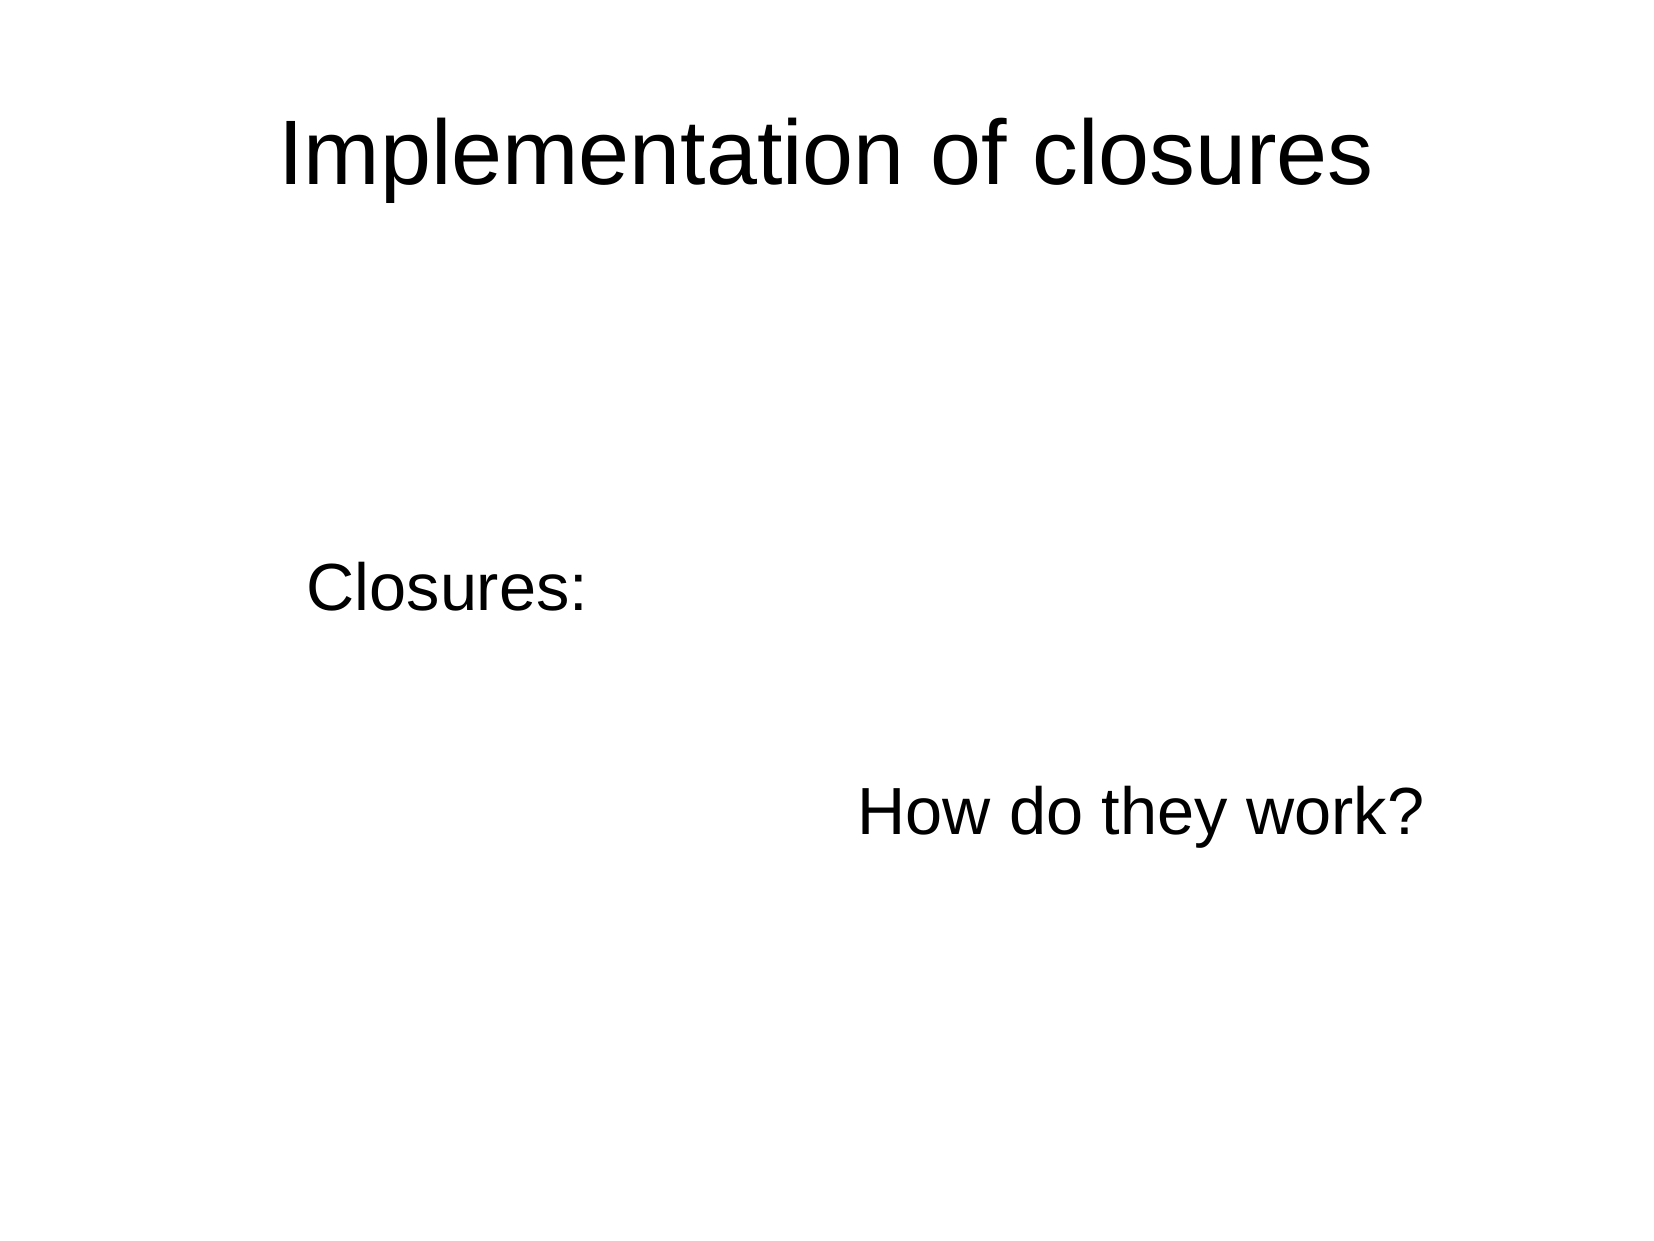

# Implementation of closures
Closures:
 How do they work?